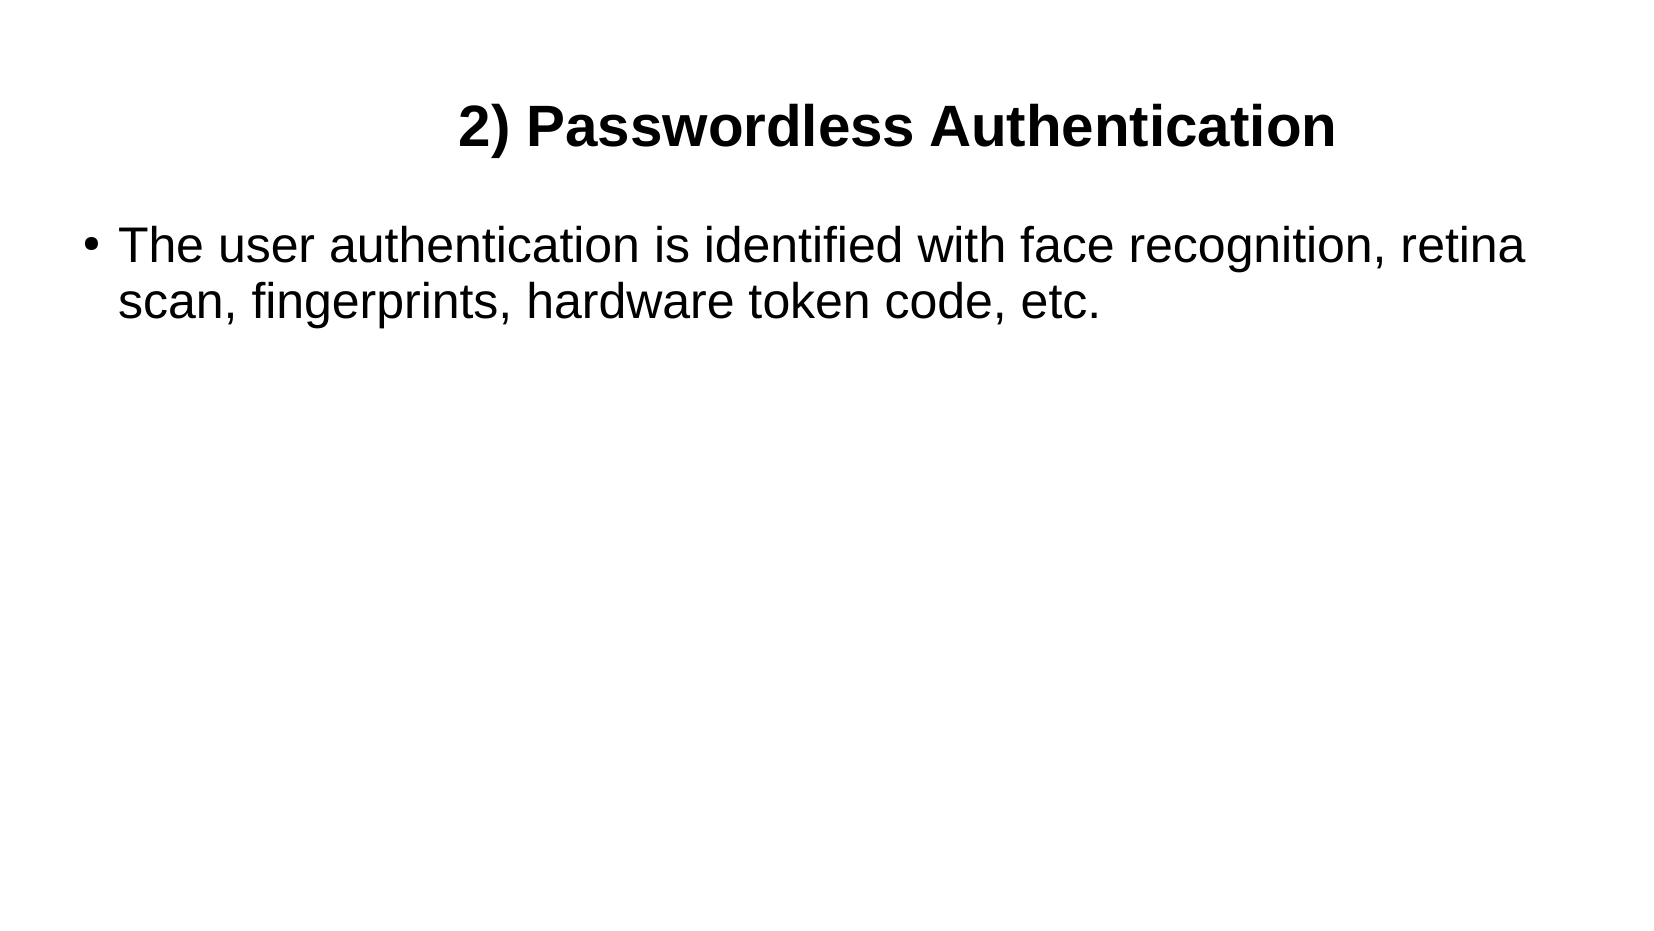

# 2) Passwordless Authentication
The user authentication is identified with face recognition, retina scan, fingerprints, hardware token code, etc.